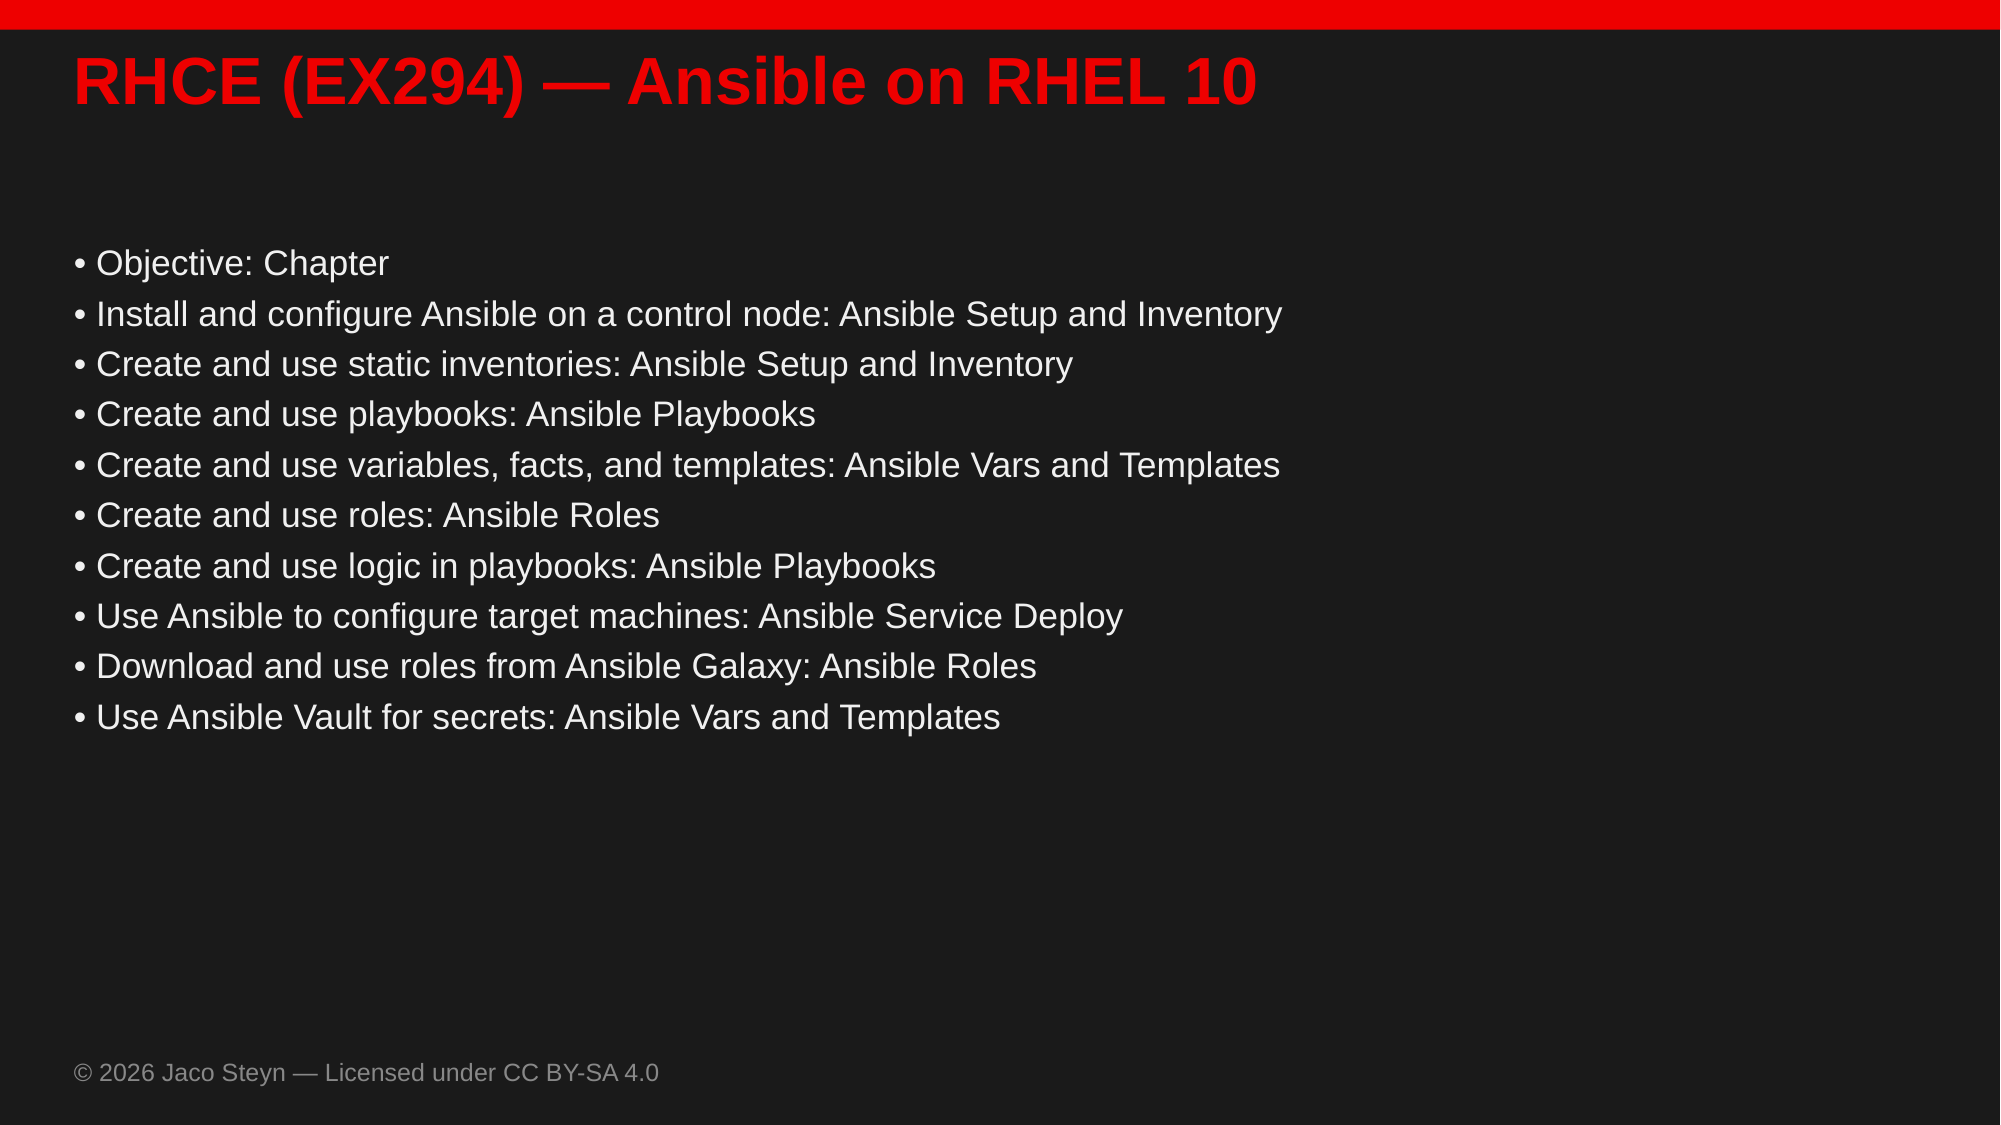

RHCE (EX294) — Ansible on RHEL 10
• Objective: Chapter
• Install and configure Ansible on a control node: Ansible Setup and Inventory
• Create and use static inventories: Ansible Setup and Inventory
• Create and use playbooks: Ansible Playbooks
• Create and use variables, facts, and templates: Ansible Vars and Templates
• Create and use roles: Ansible Roles
• Create and use logic in playbooks: Ansible Playbooks
• Use Ansible to configure target machines: Ansible Service Deploy
• Download and use roles from Ansible Galaxy: Ansible Roles
• Use Ansible Vault for secrets: Ansible Vars and Templates
© 2026 Jaco Steyn — Licensed under CC BY-SA 4.0